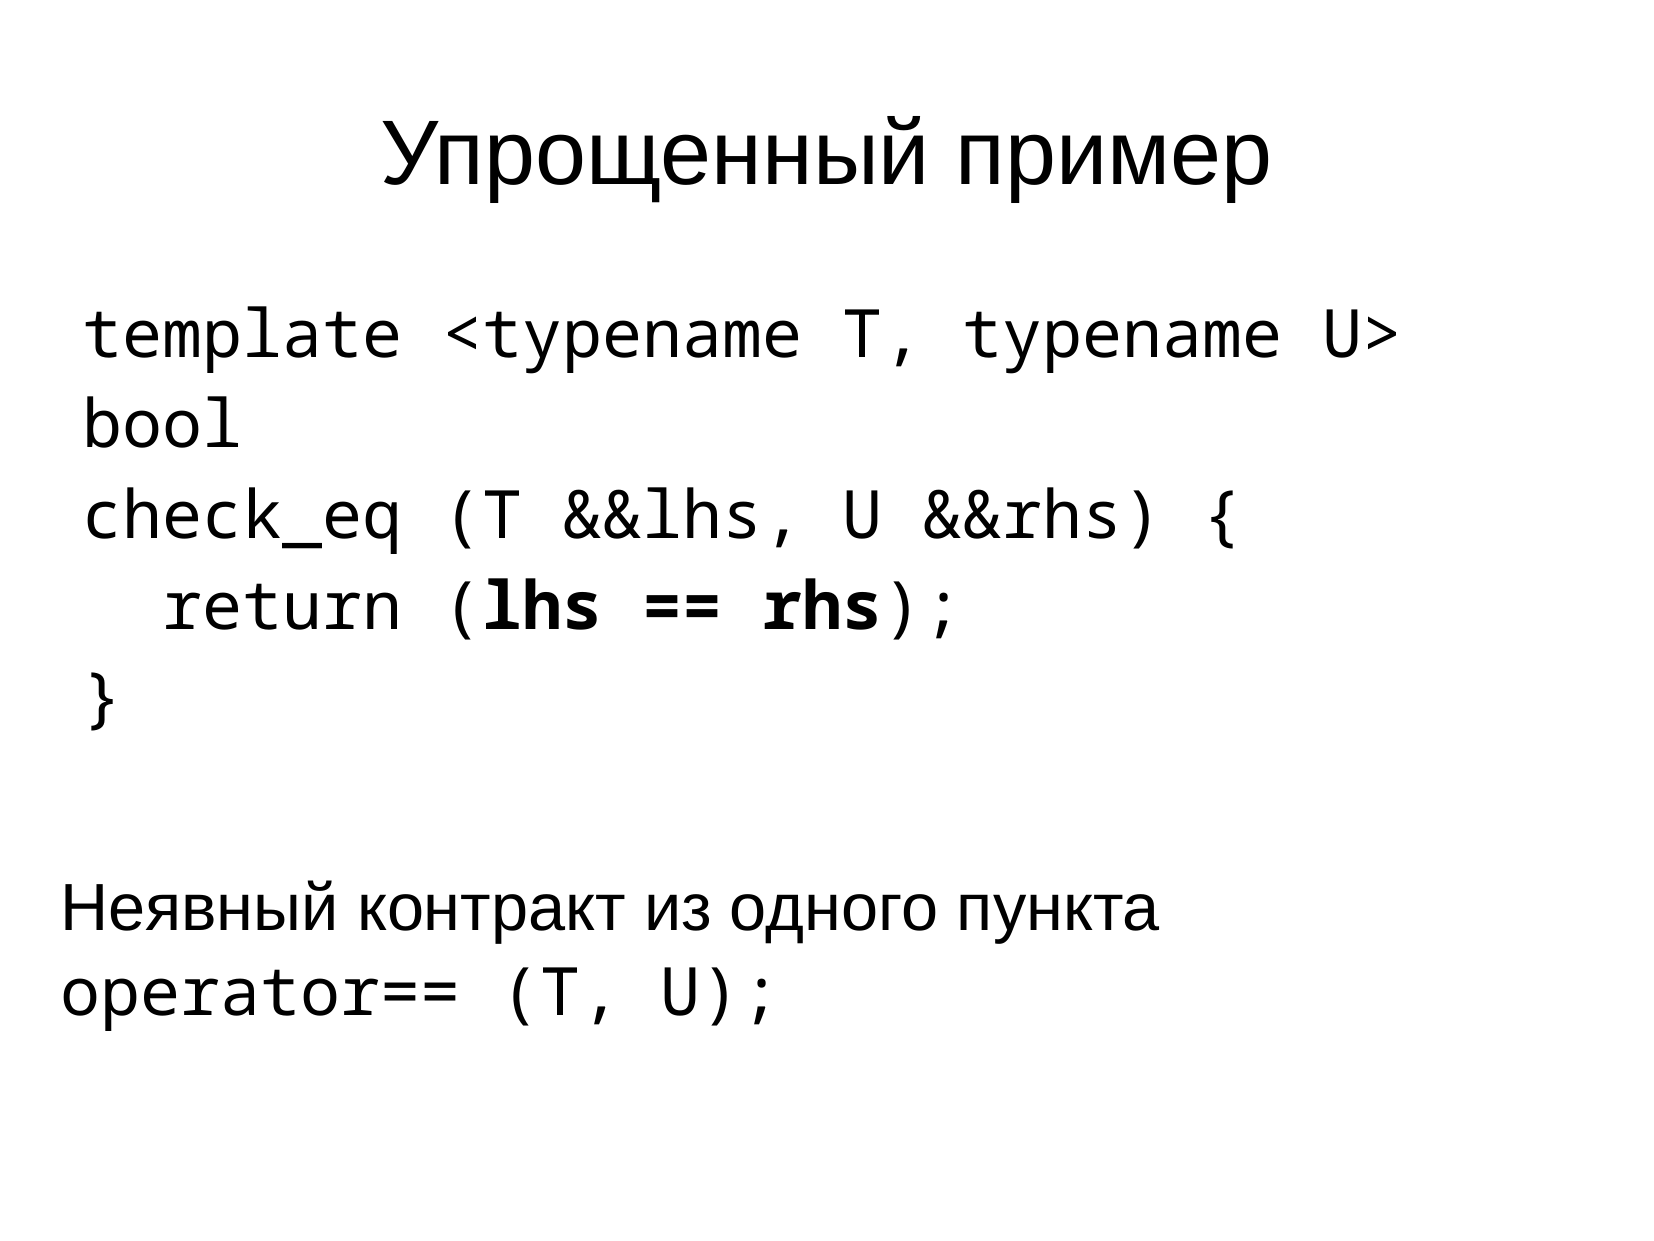

# Упрощенный пример
template <typename T, typename U> bool
check_eq (T &&lhs, U &&rhs) {
 return (lhs == rhs);
}
Неявный контракт из одного пункта
operator== (T, U);